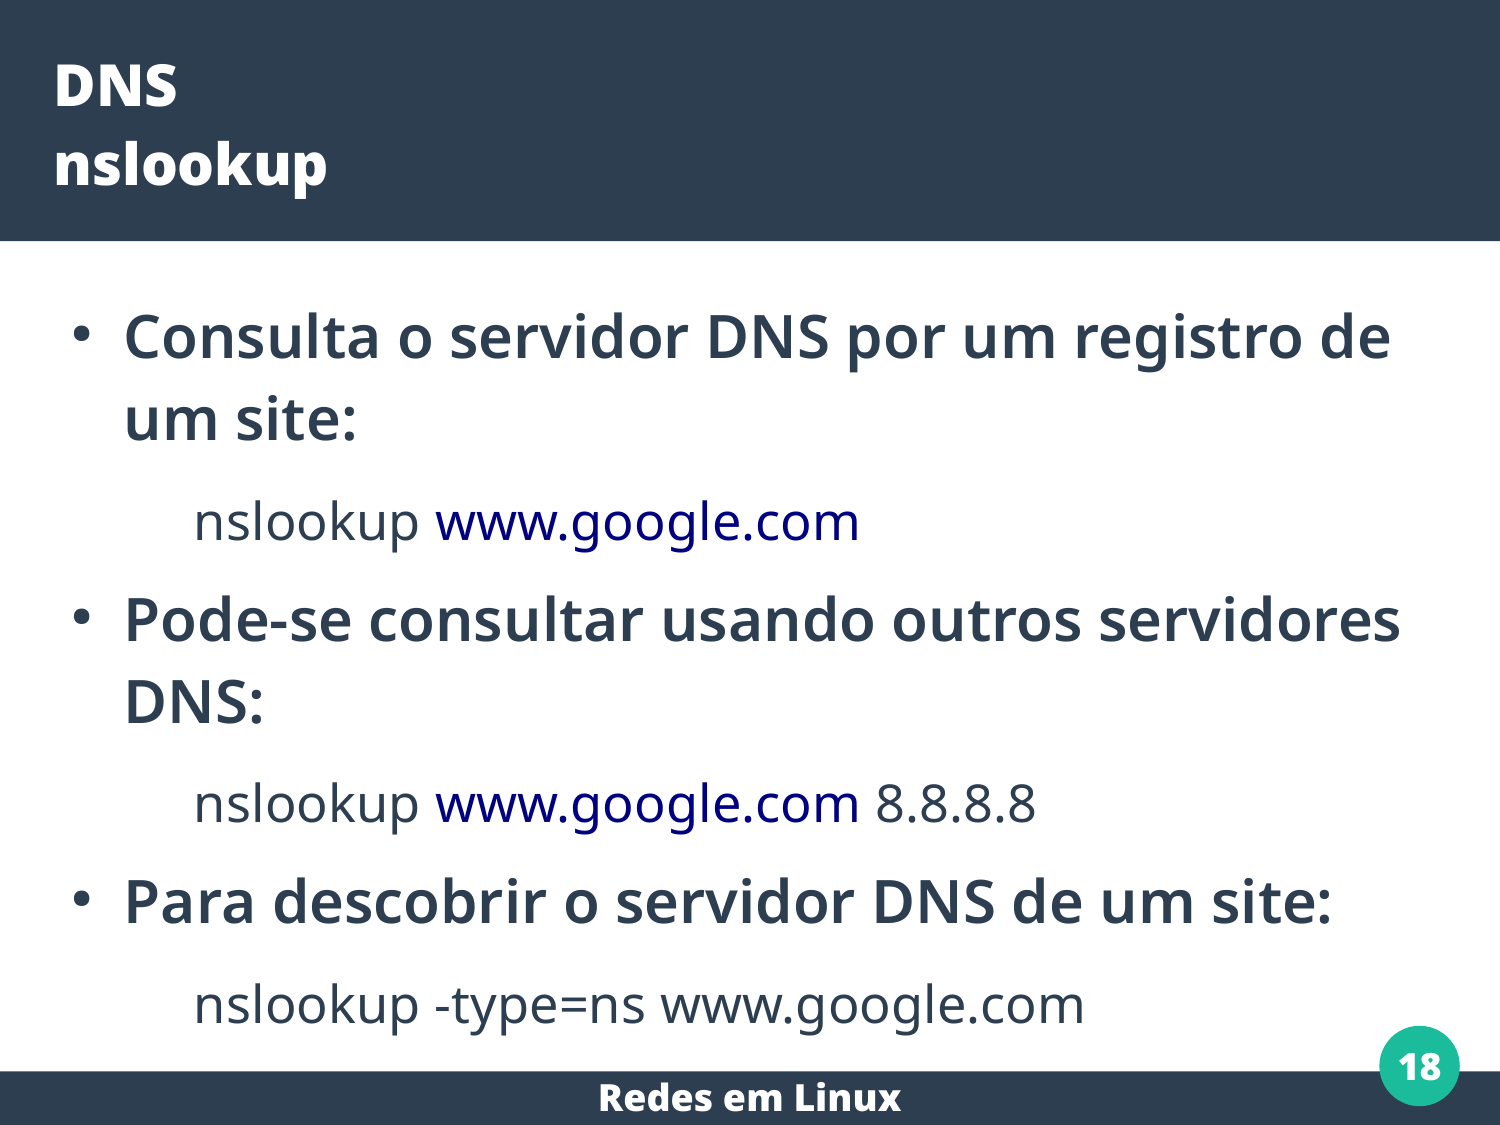

# DNS nslookup
Consulta o servidor DNS por um registro de um site:
nslookup www.google.com
Pode-se consultar usando outros servidores DNS:
nslookup www.google.com 8.8.8.8
Para descobrir o servidor DNS de um site:
nslookup -type=ns www.google.com
18
Redes em Linux